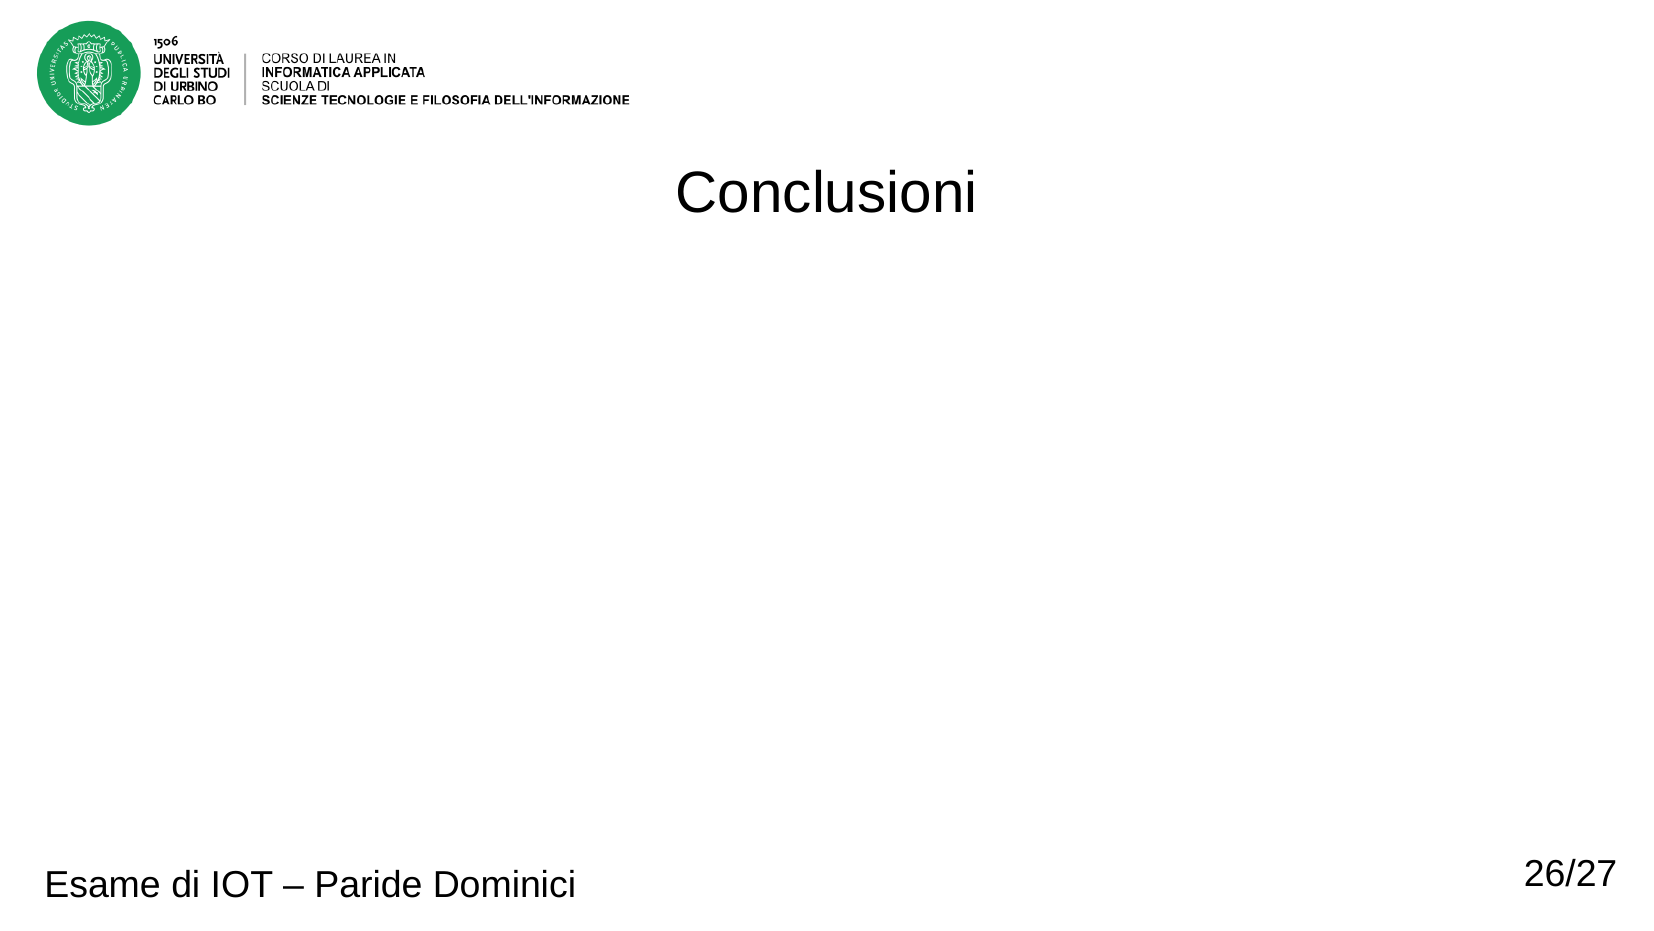

# Conclusioni
Esame di IOT – Paride Dominici